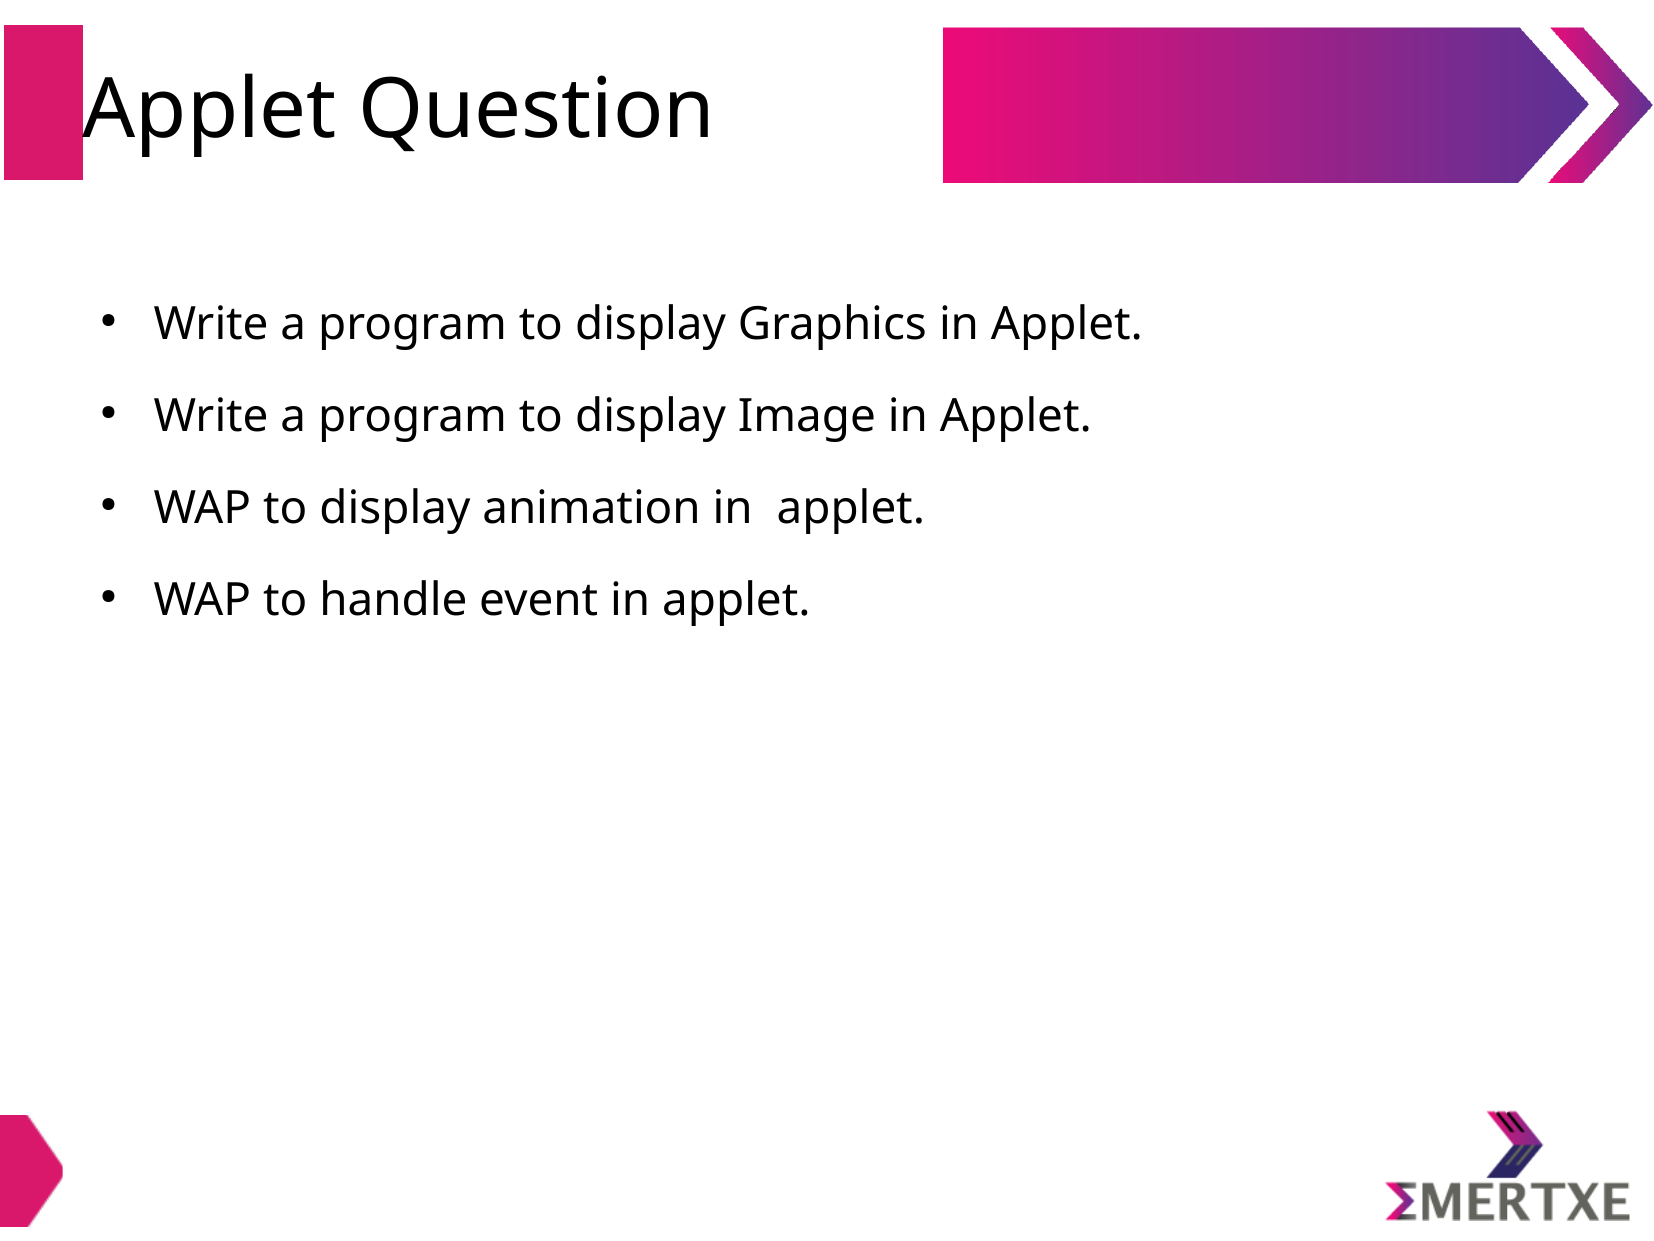

# Applet Question
Write a program to display Graphics in Applet.
Write a program to display Image in Applet.
WAP to display animation in applet.
WAP to handle event in applet.